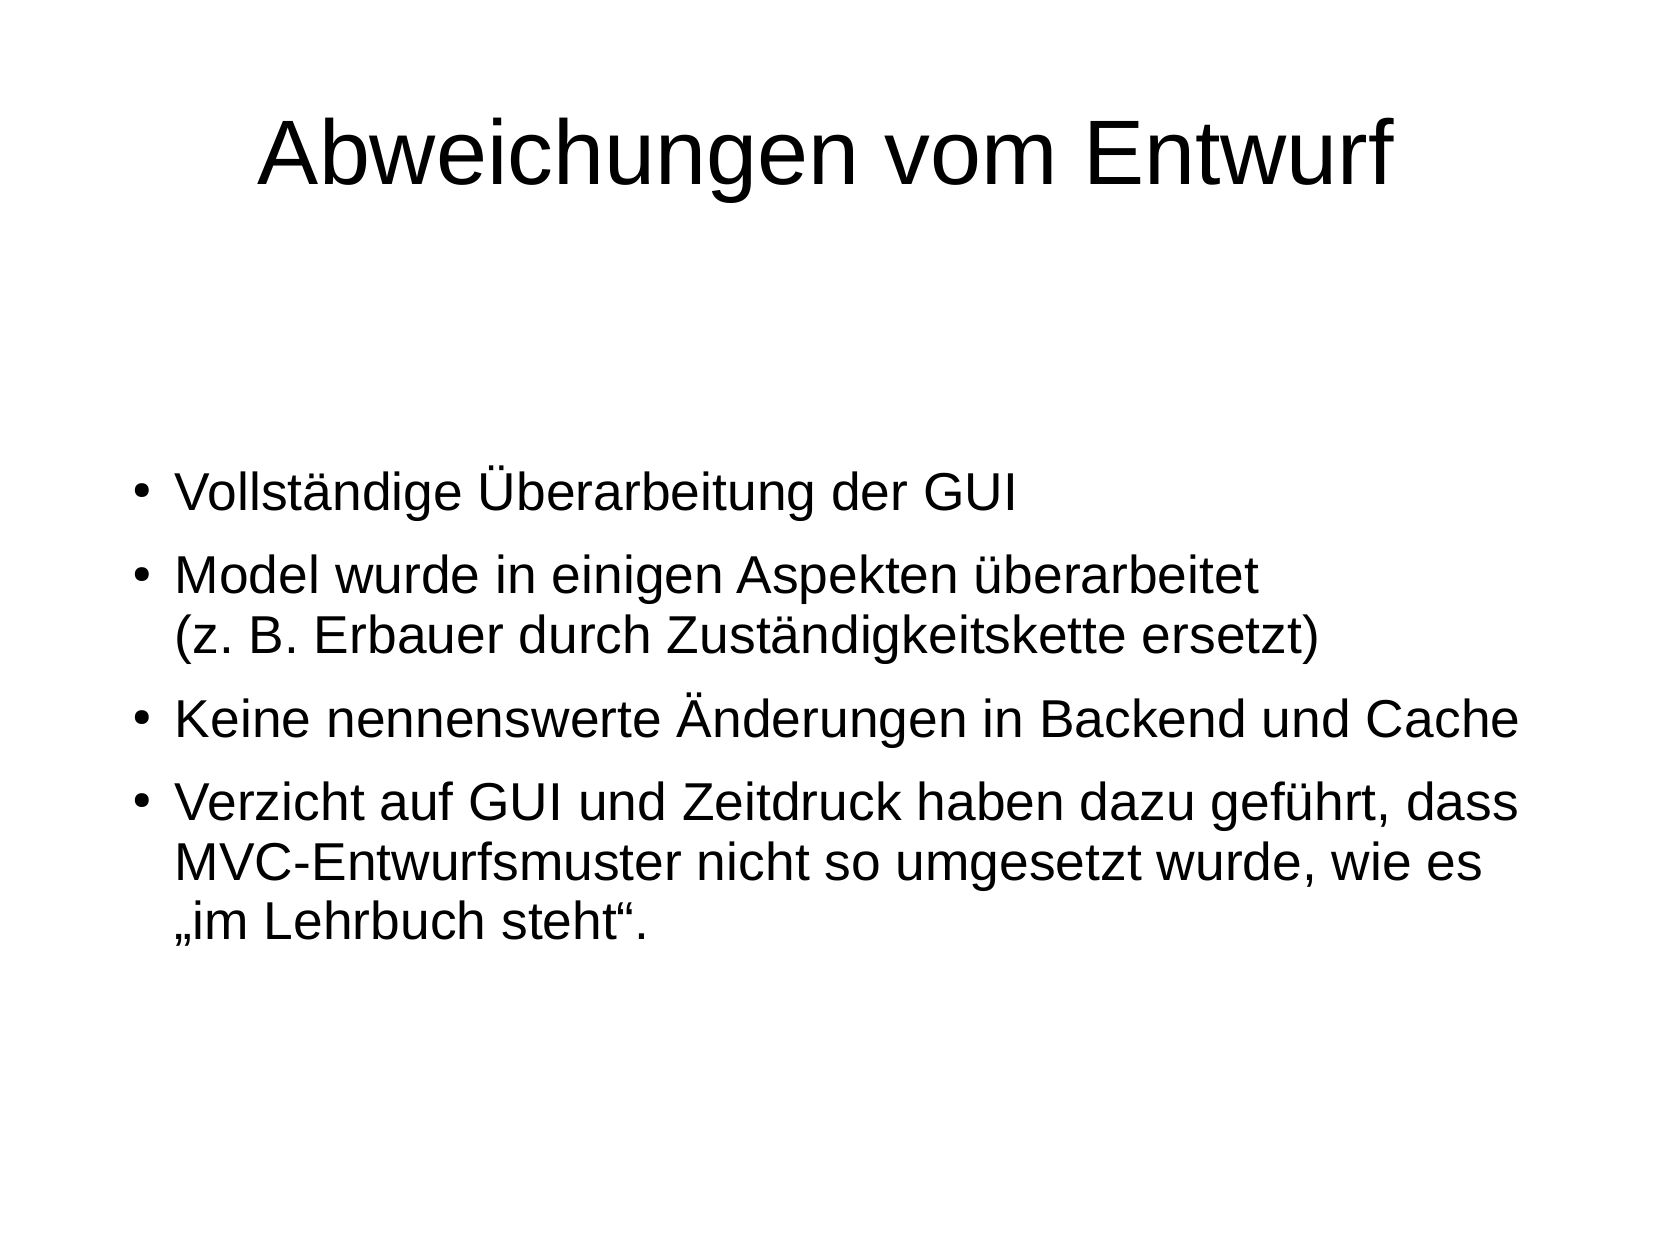

# Abweichungen vom Entwurf
Vollständige Überarbeitung der GUI
Model wurde in einigen Aspekten überarbeitet
(z. B. Erbauer durch Zuständigkeitskette ersetzt)
Keine nennenswerte Änderungen in Backend und Cache
Verzicht auf GUI und Zeitdruck haben dazu geführt, dass MVC-Entwurfsmuster nicht so umgesetzt wurde, wie es
„im Lehrbuch steht“.